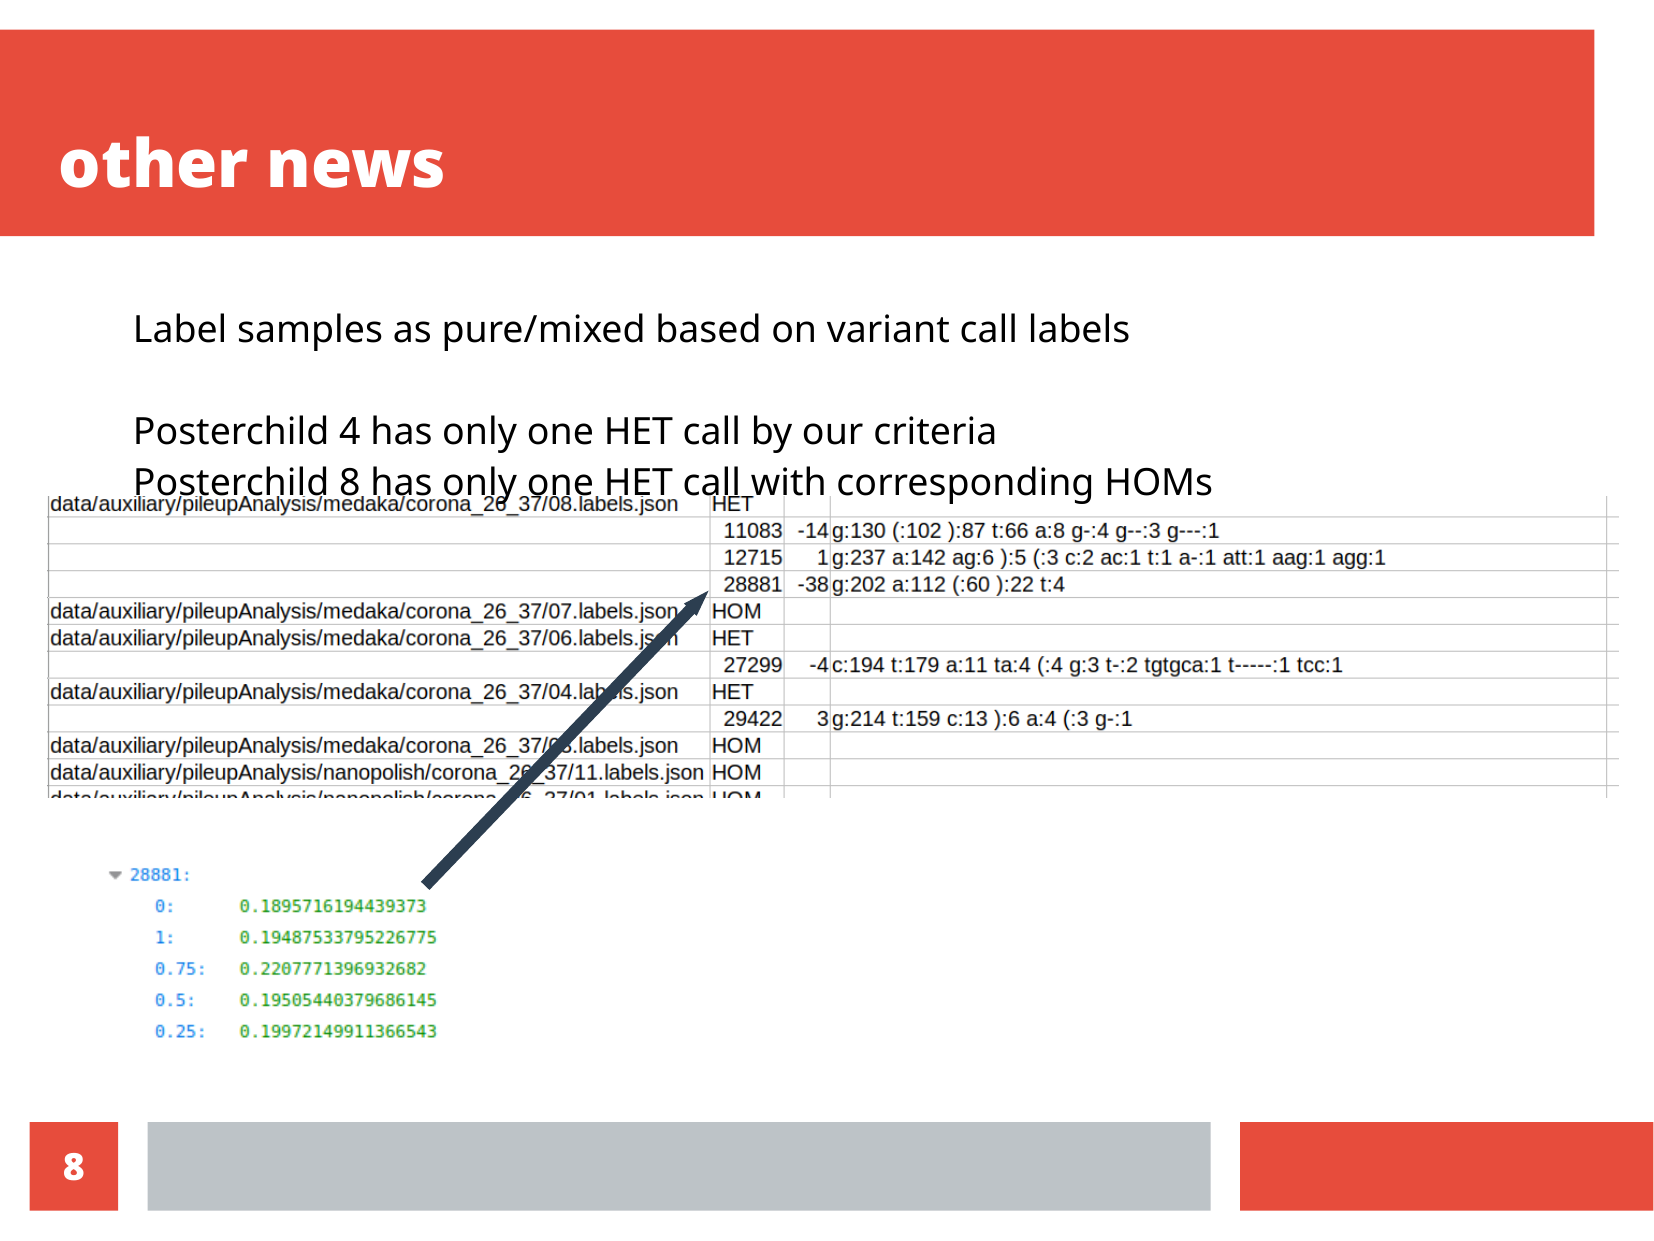

# other news
Label samples as pure/mixed based on variant call labels
Posterchild 4 has only one HET call by our criteria
Posterchild 8 has only one HET call with corresponding HOMs
8